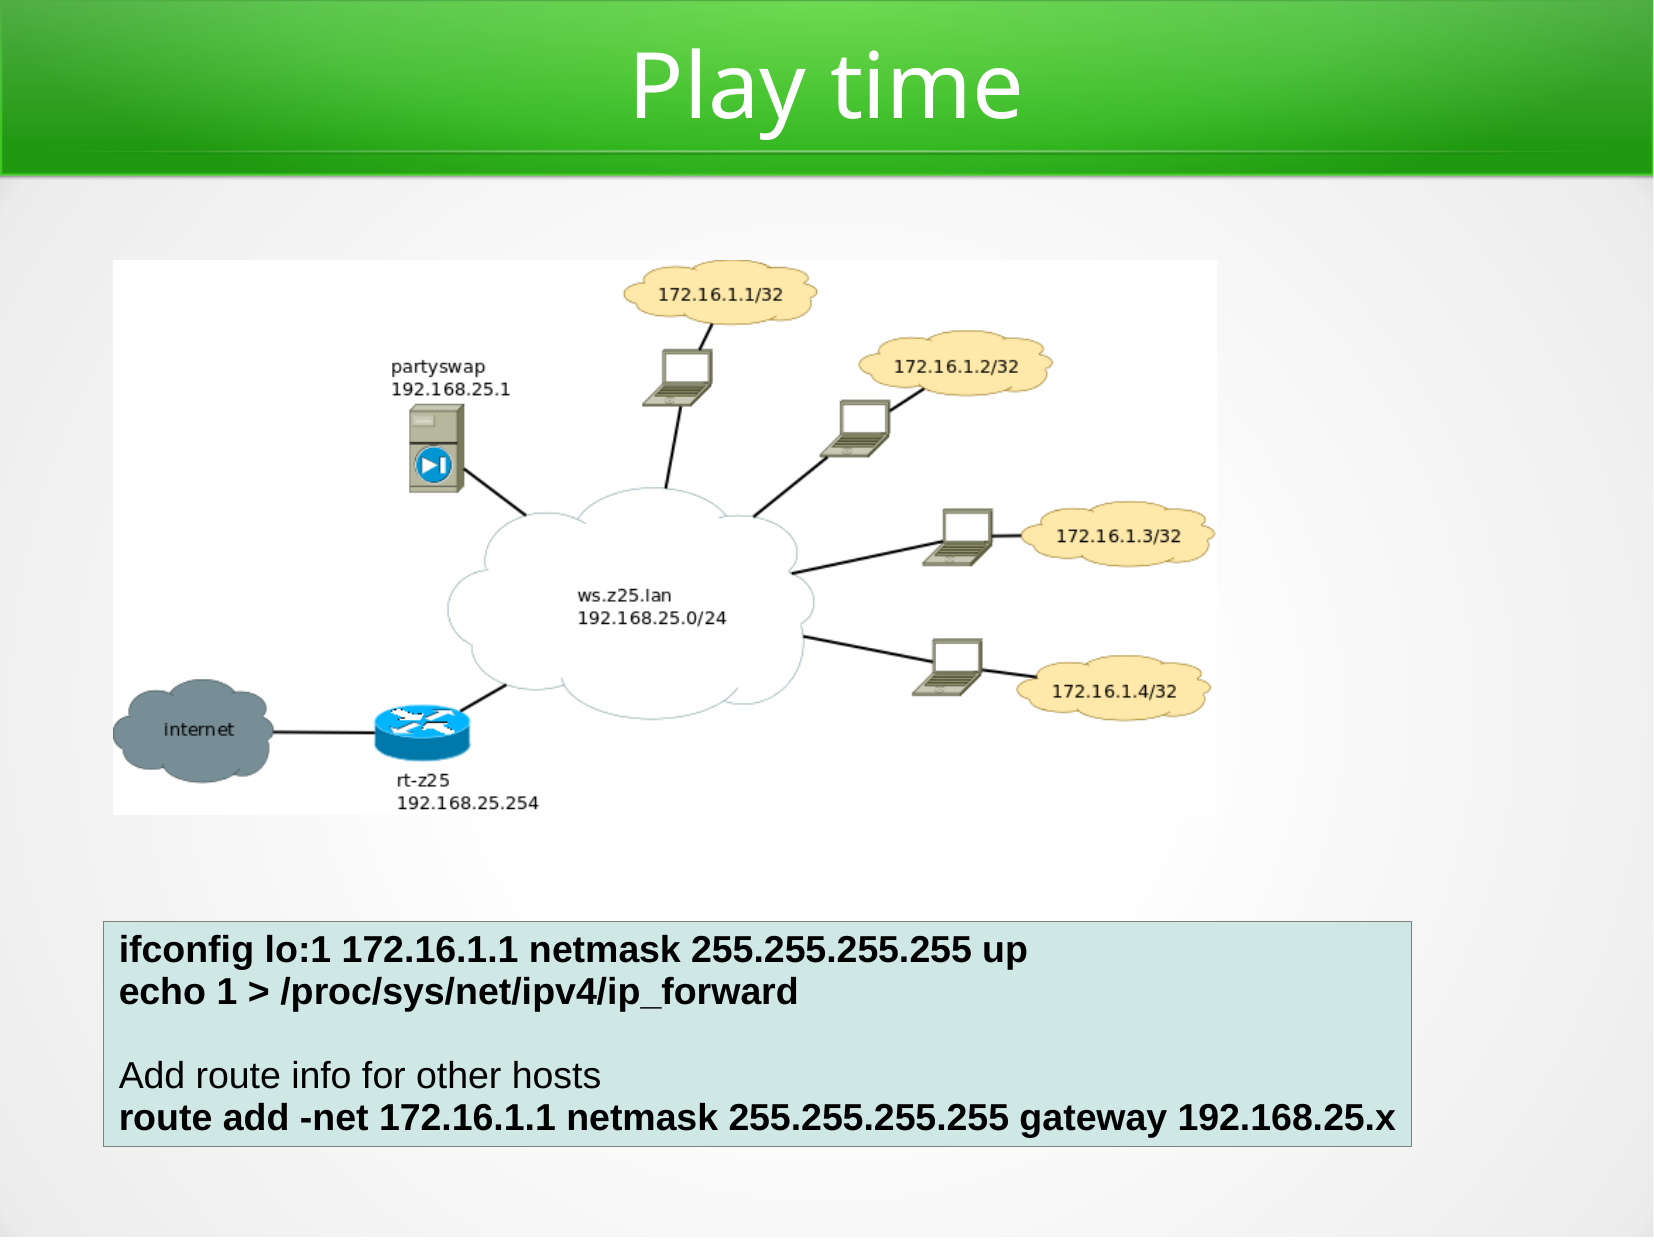

# Play time
ifconfig lo:1 172.16.1.1 netmask 255.255.255.255 up
echo 1 > /proc/sys/net/ipv4/ip_forward
Add route info for other hosts
route add -net 172.16.1.1 netmask 255.255.255.255 gateway 192.168.25.x